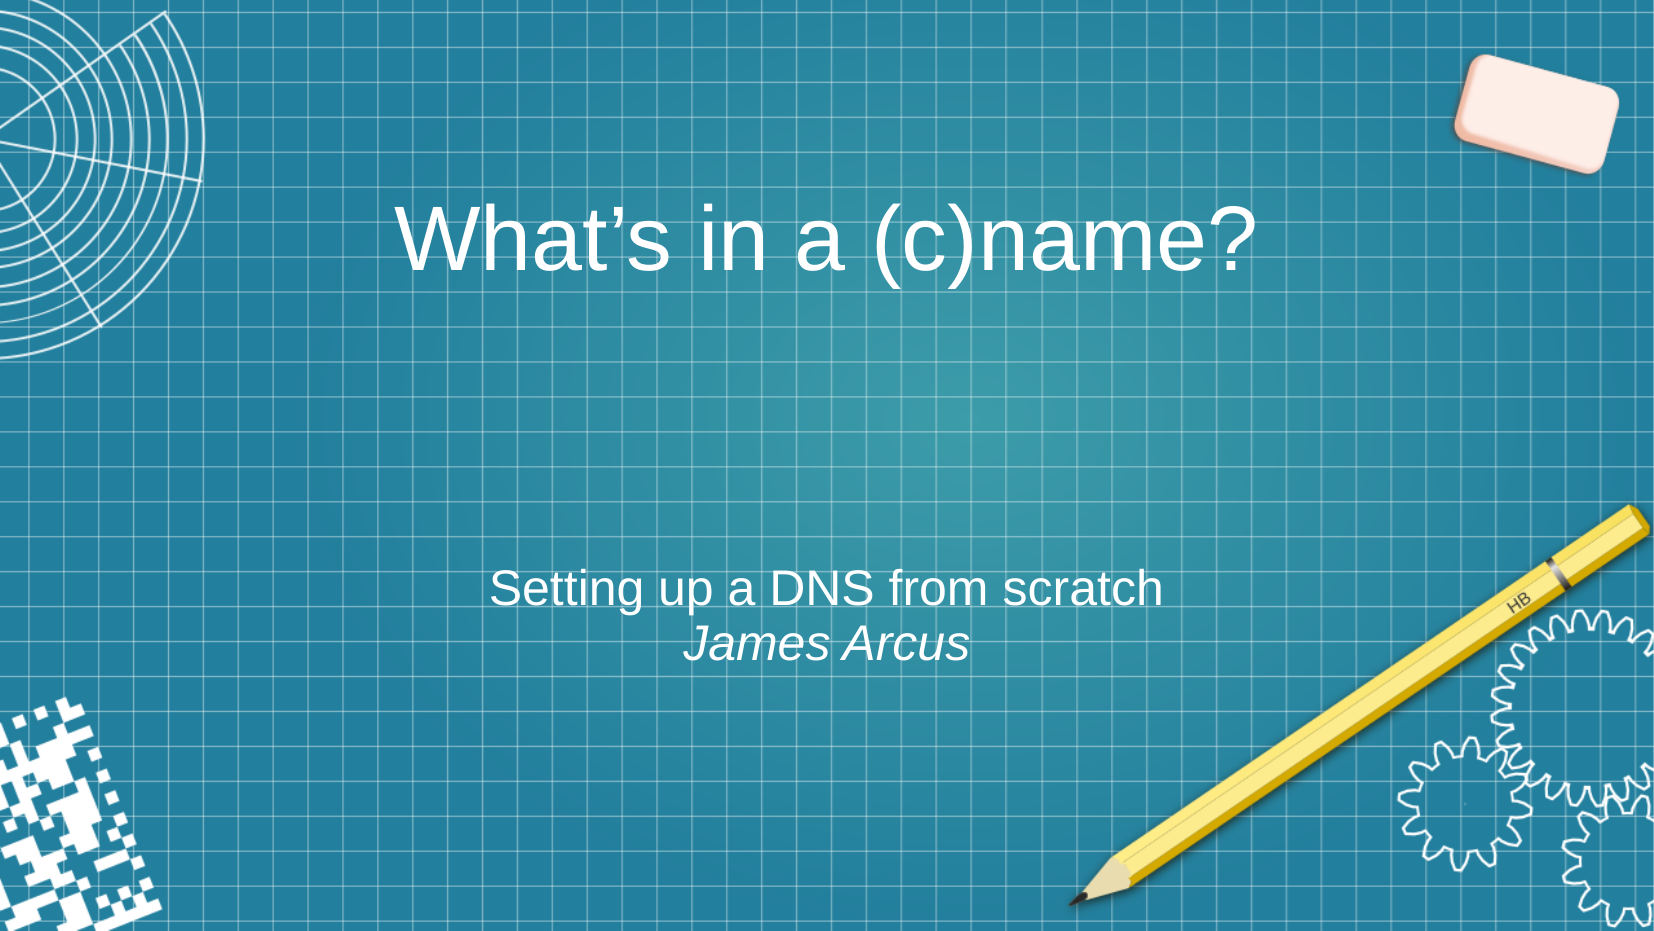

# What’s in a (c)name?
Setting up a DNS from scratch
James Arcus